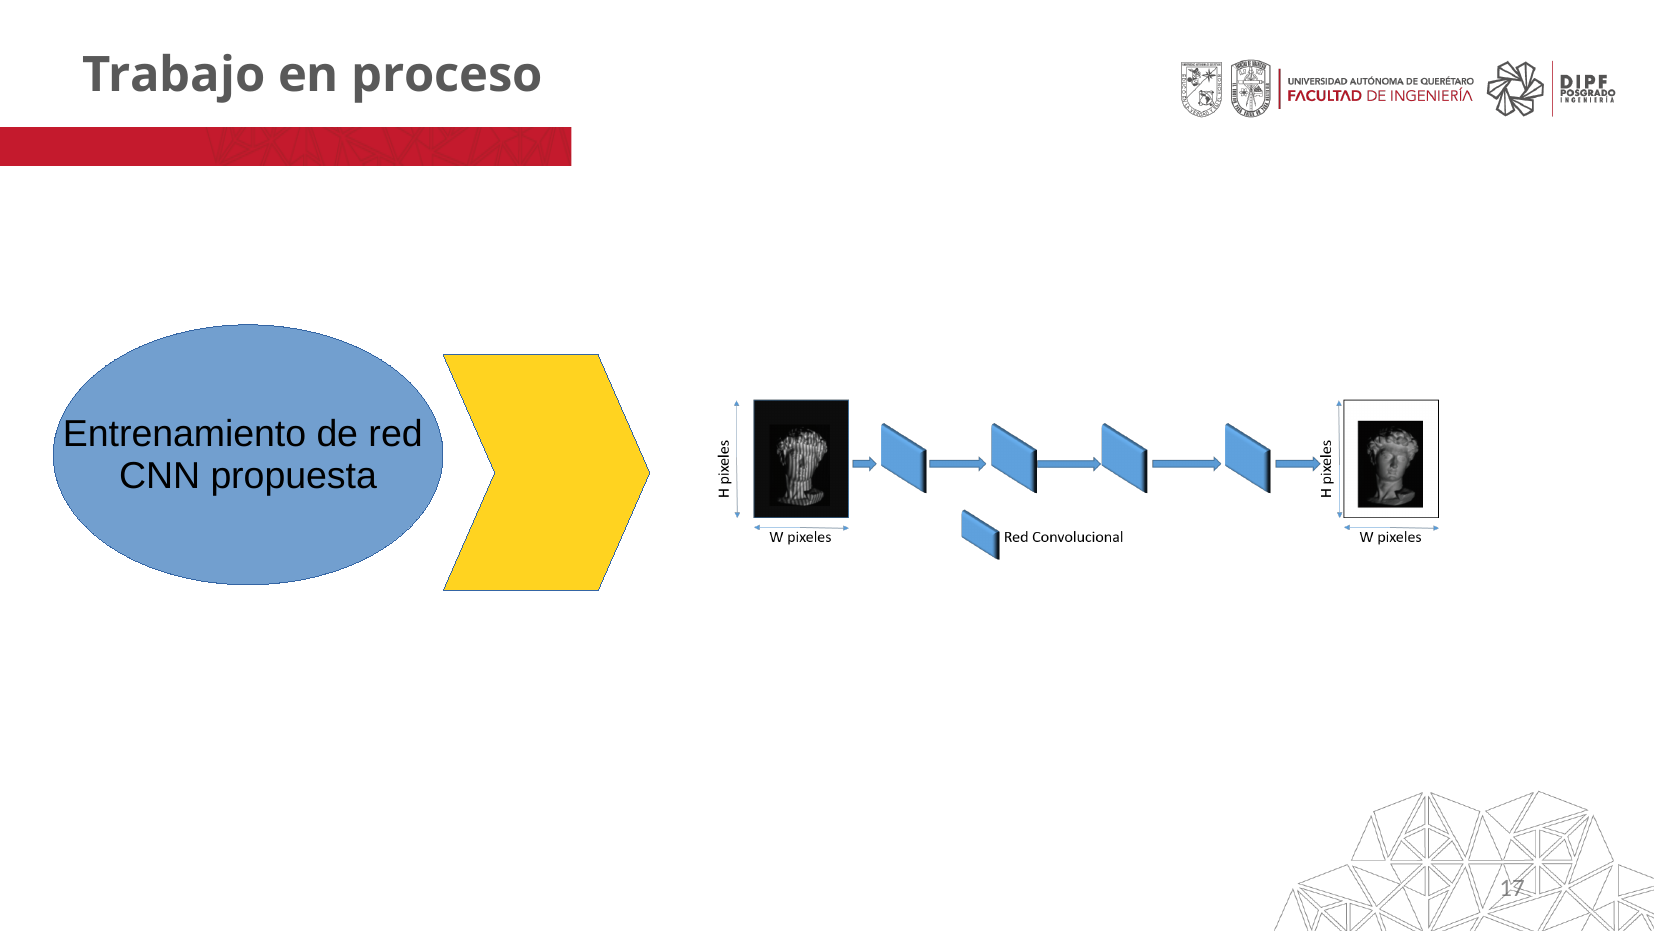

Trabajo en proceso
Entrenamiento de red
CNN propuesta
17